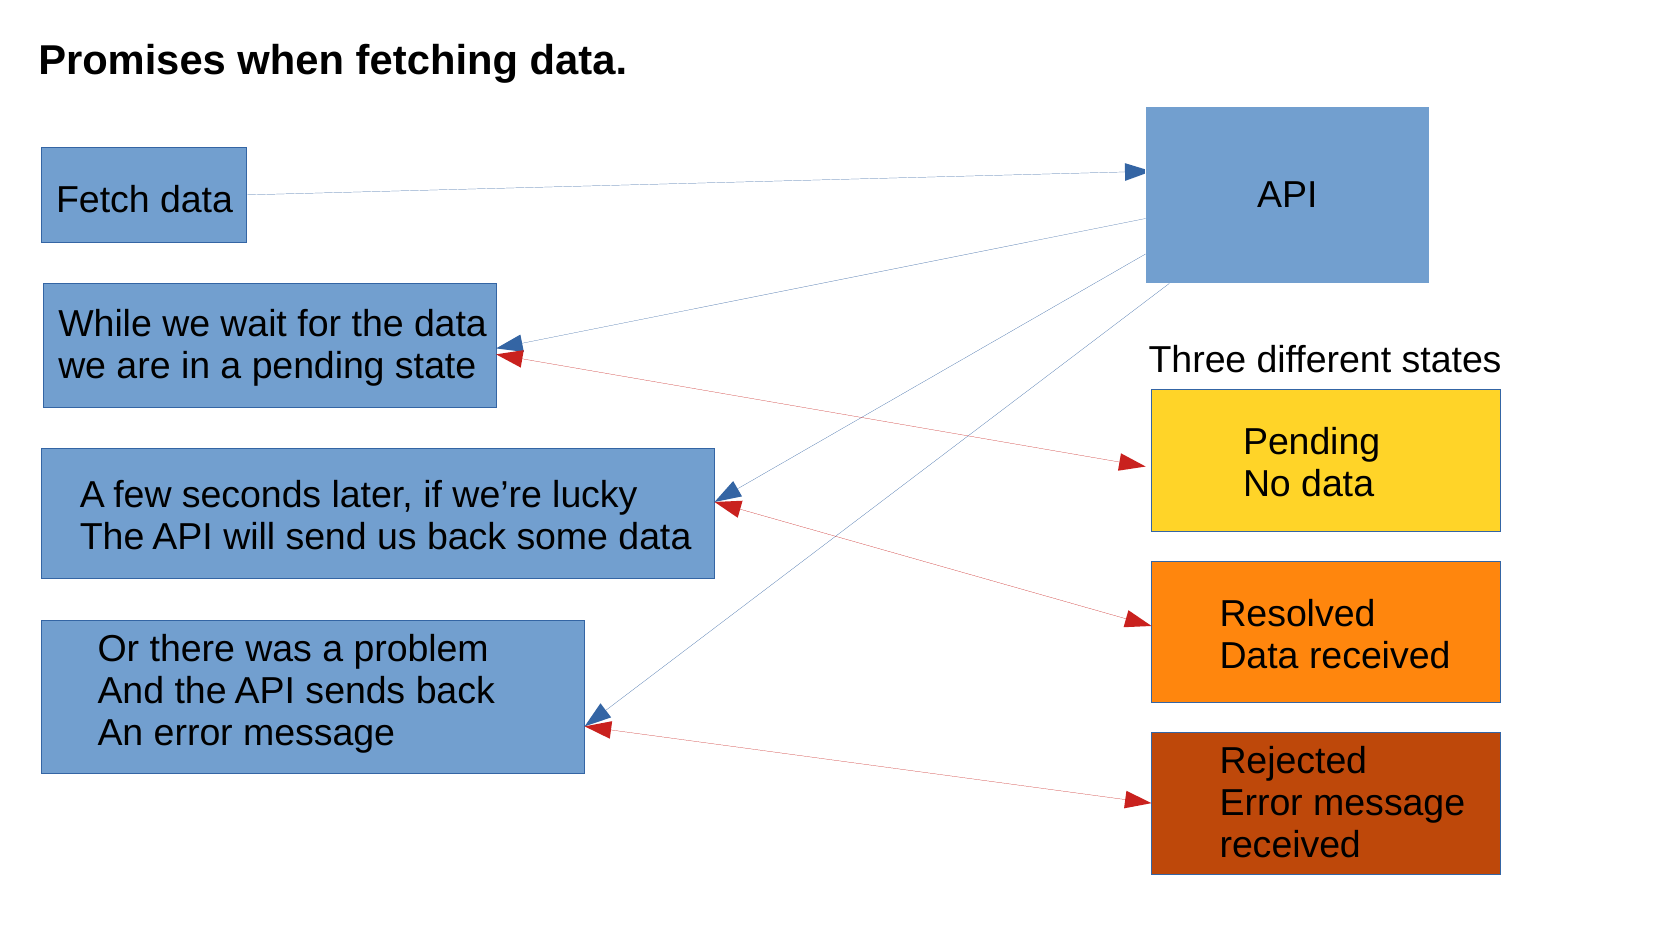

Promises when fetching data.
API
Fetch data
While we wait for the data
we are in a pending state
Three different states
Pending
No data
A few seconds later, if we’re lucky
The API will send us back some data
Resolved
Data received
Or there was a problem
And the API sends back
An error message
Rejected
Error message
received